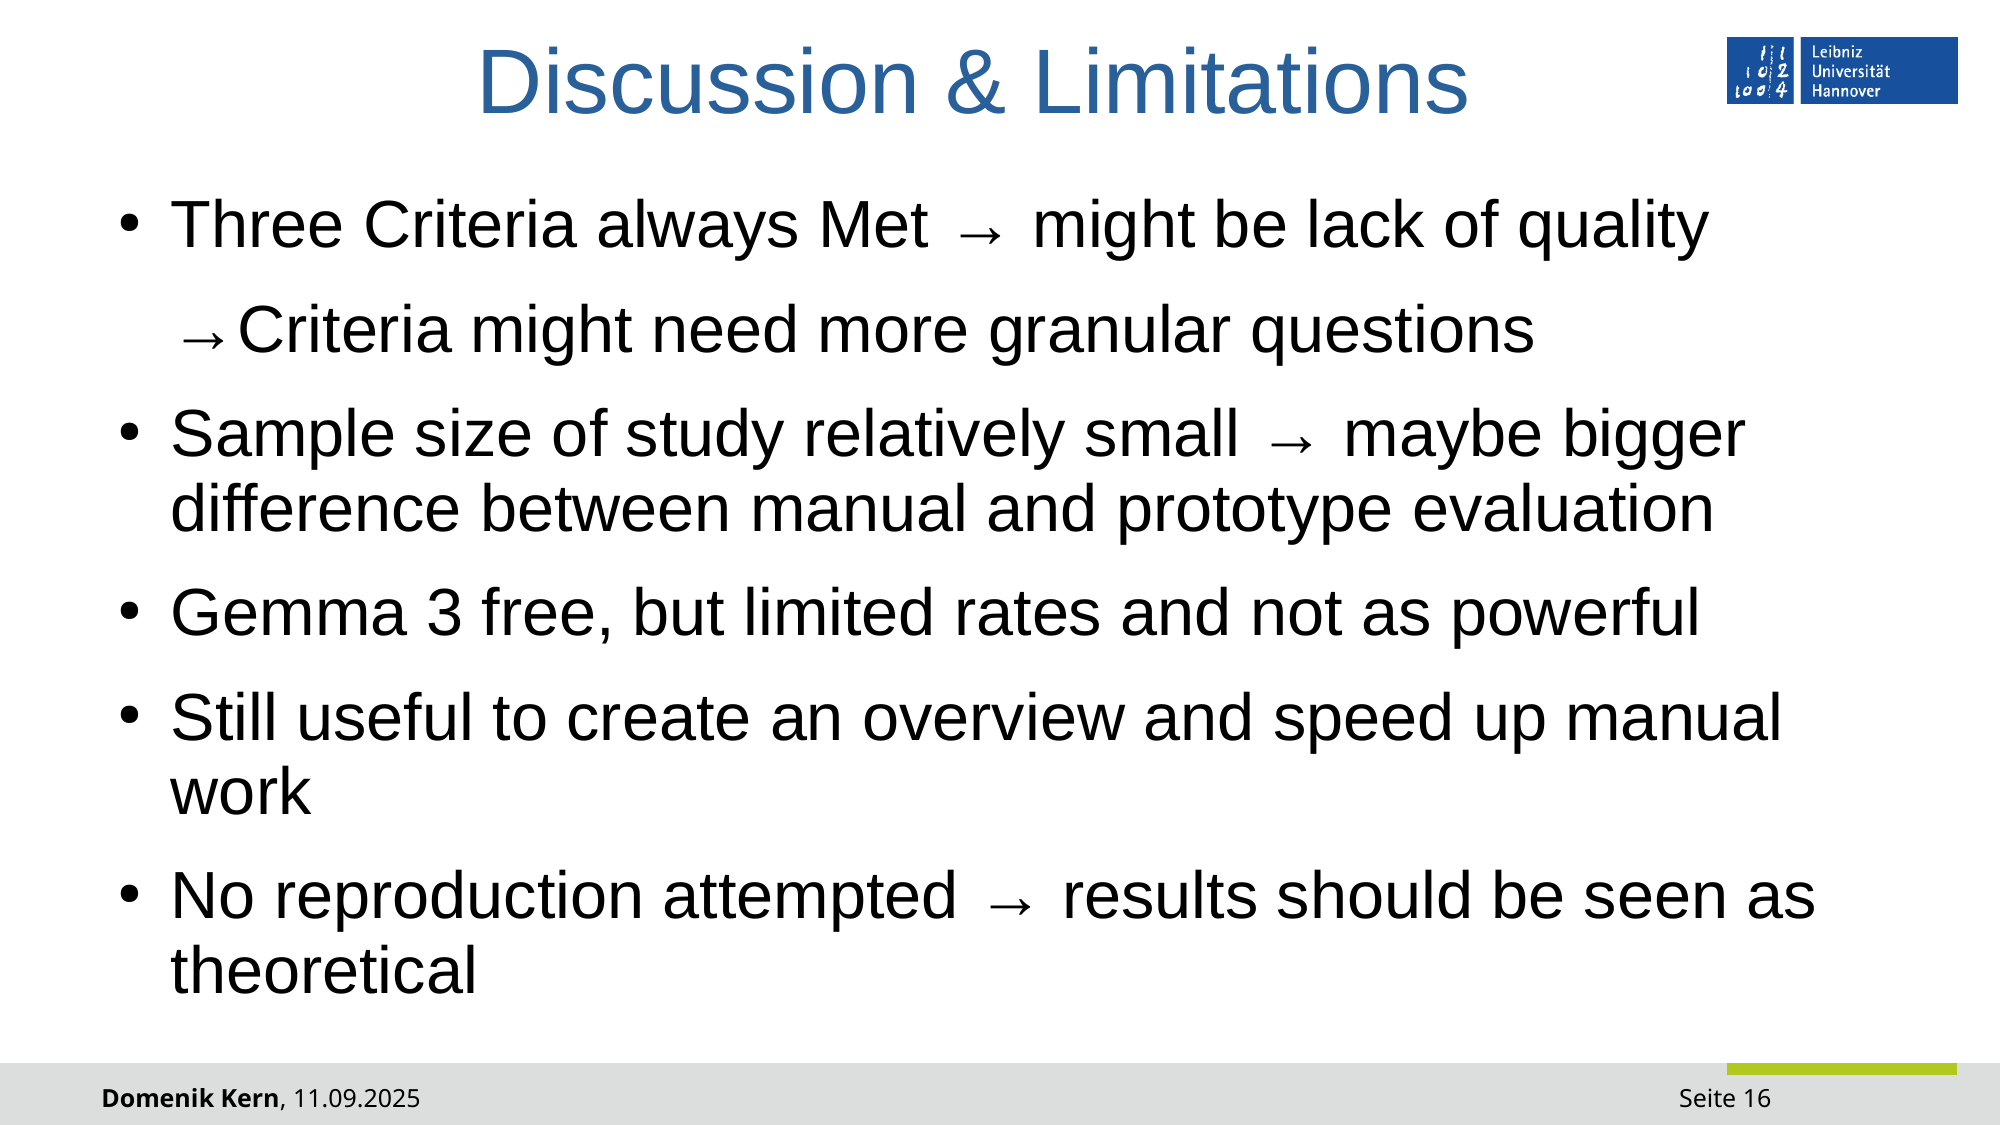

# Discussion & Limitations
Three Criteria always Met → might be lack of quality
→Criteria might need more granular questions
Sample size of study relatively small → maybe bigger difference between manual and prototype evaluation
Gemma 3 free, but limited rates and not as powerful
Still useful to create an overview and speed up manual work
No reproduction attempted → results should be seen as theoretical